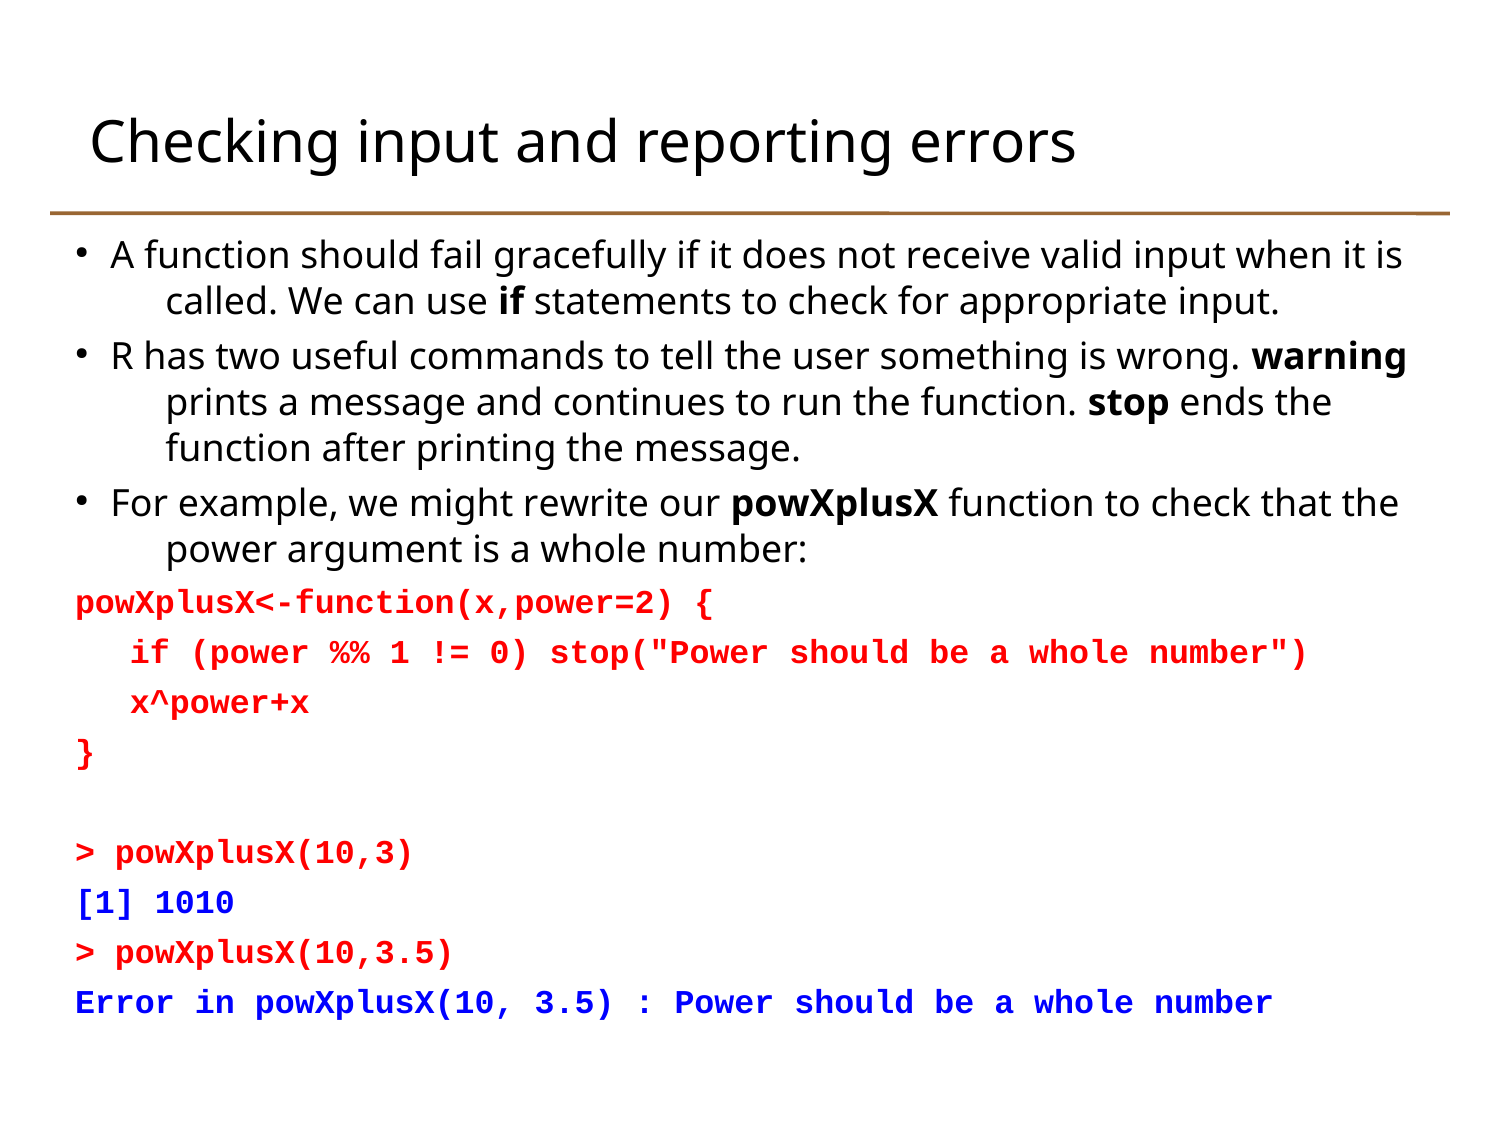

Checking input and reporting errors
A function should fail gracefully if it does not receive valid input when it is called. We can use if statements to check for appropriate input.
R has two useful commands to tell the user something is wrong. warning prints a message and continues to run the function. stop ends the function after printing the message.
For example, we might rewrite our powXplusX function to check that the power argument is a whole number:
powXplusX<-function(x,power=2) {
	if (power %% 1 != 0) stop("Power should be a whole number")
	x^power+x
}
> powXplusX(10,3)
[1] 1010
> powXplusX(10,3.5)
Error in powXplusX(10, 3.5) : Power should be a whole number